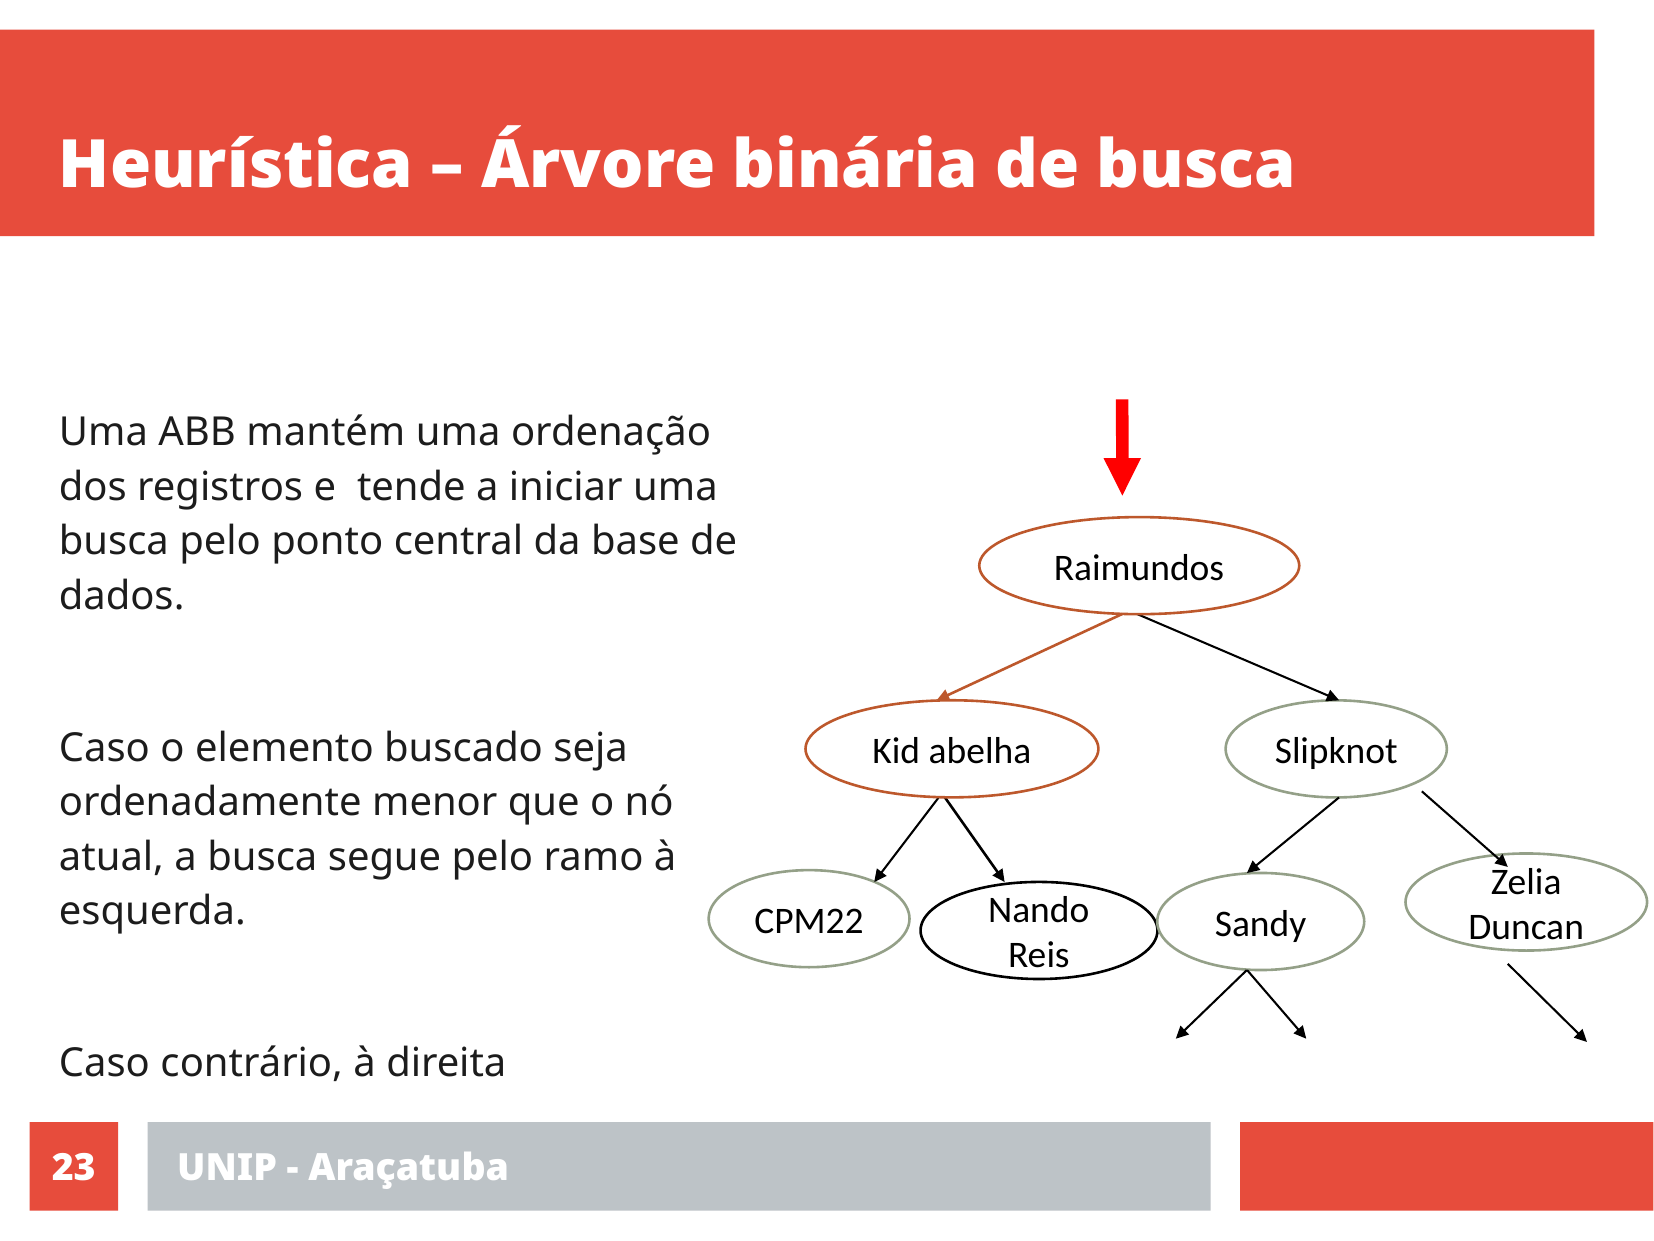

# Heurística – Árvore binária de busca
Uma ABB mantém uma ordenação dos registros e tende a iniciar uma busca pelo ponto central da base de dados.
Caso o elemento buscado seja ordenadamente menor que o nó atual, a busca segue pelo ramo à esquerda.
Caso contrário, à direita
Raimundos
Kid abelha
Slipknot
Zelia Duncan
CPM22
Sandy
Nando Reis
23
UNIP - Araçatuba